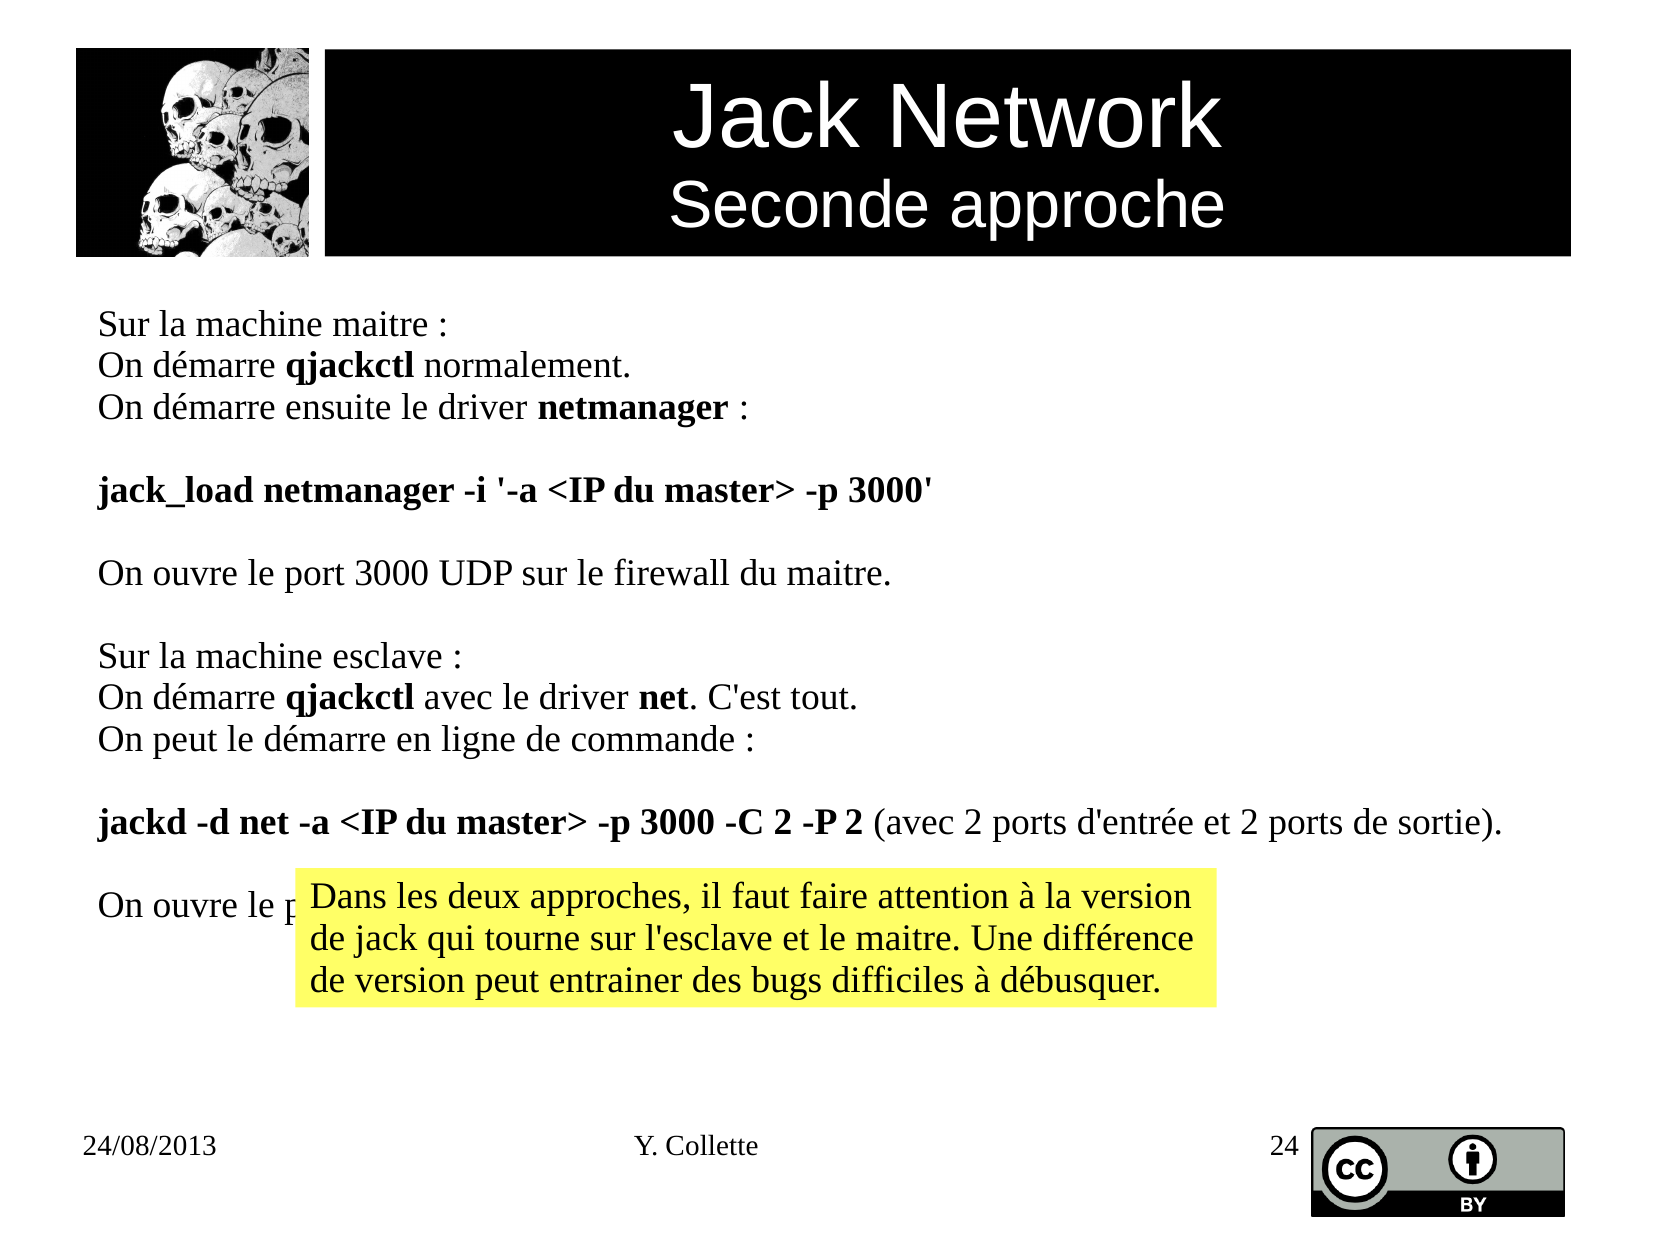

# Jack Network Seconde approche
Sur la machine maitre :
On démarre qjackctl normalement.
On démarre ensuite le driver netmanager :
jack_load netmanager -i '-a <IP du master> -p 3000'
On ouvre le port 3000 UDP sur le firewall du maitre.
Sur la machine esclave :
On démarre qjackctl avec le driver net. C'est tout.
On peut le démarre en ligne de commande :
jackd -d net -a <IP du master> -p 3000 -C 2 -P 2 (avec 2 ports d'entrée et 2 ports de sortie).
On ouvre le port 3000 UDP sur le firewall de l'esclave.
Dans les deux approches, il faut faire attention à la version de jack qui tourne sur l'esclave et le maitre. Une différence de version peut entrainer des bugs difficiles à débusquer.
Y. Collette
24